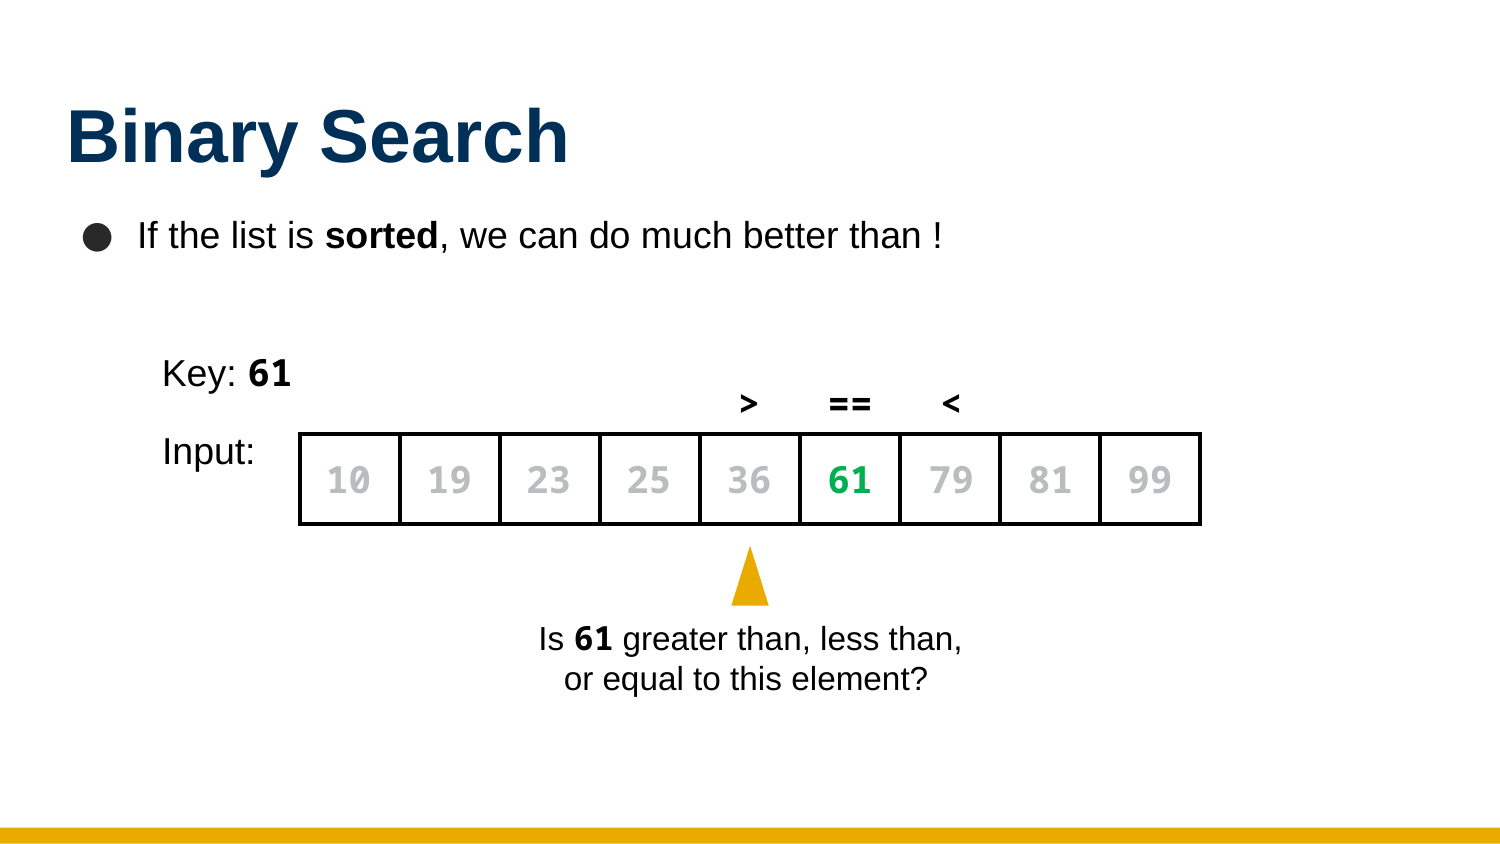

# Binary Search
If the list is sorted, we can do much better than !
Key: 61
>
==
<
Input:
| 10 | 19 | 23 | 25 | 36 | 61 | 79 | 81 | 99 |
| --- | --- | --- | --- | --- | --- | --- | --- | --- |
10
19
23
25
36
61
79
81
99
Is 61 greater than, less than, or equal to this element?